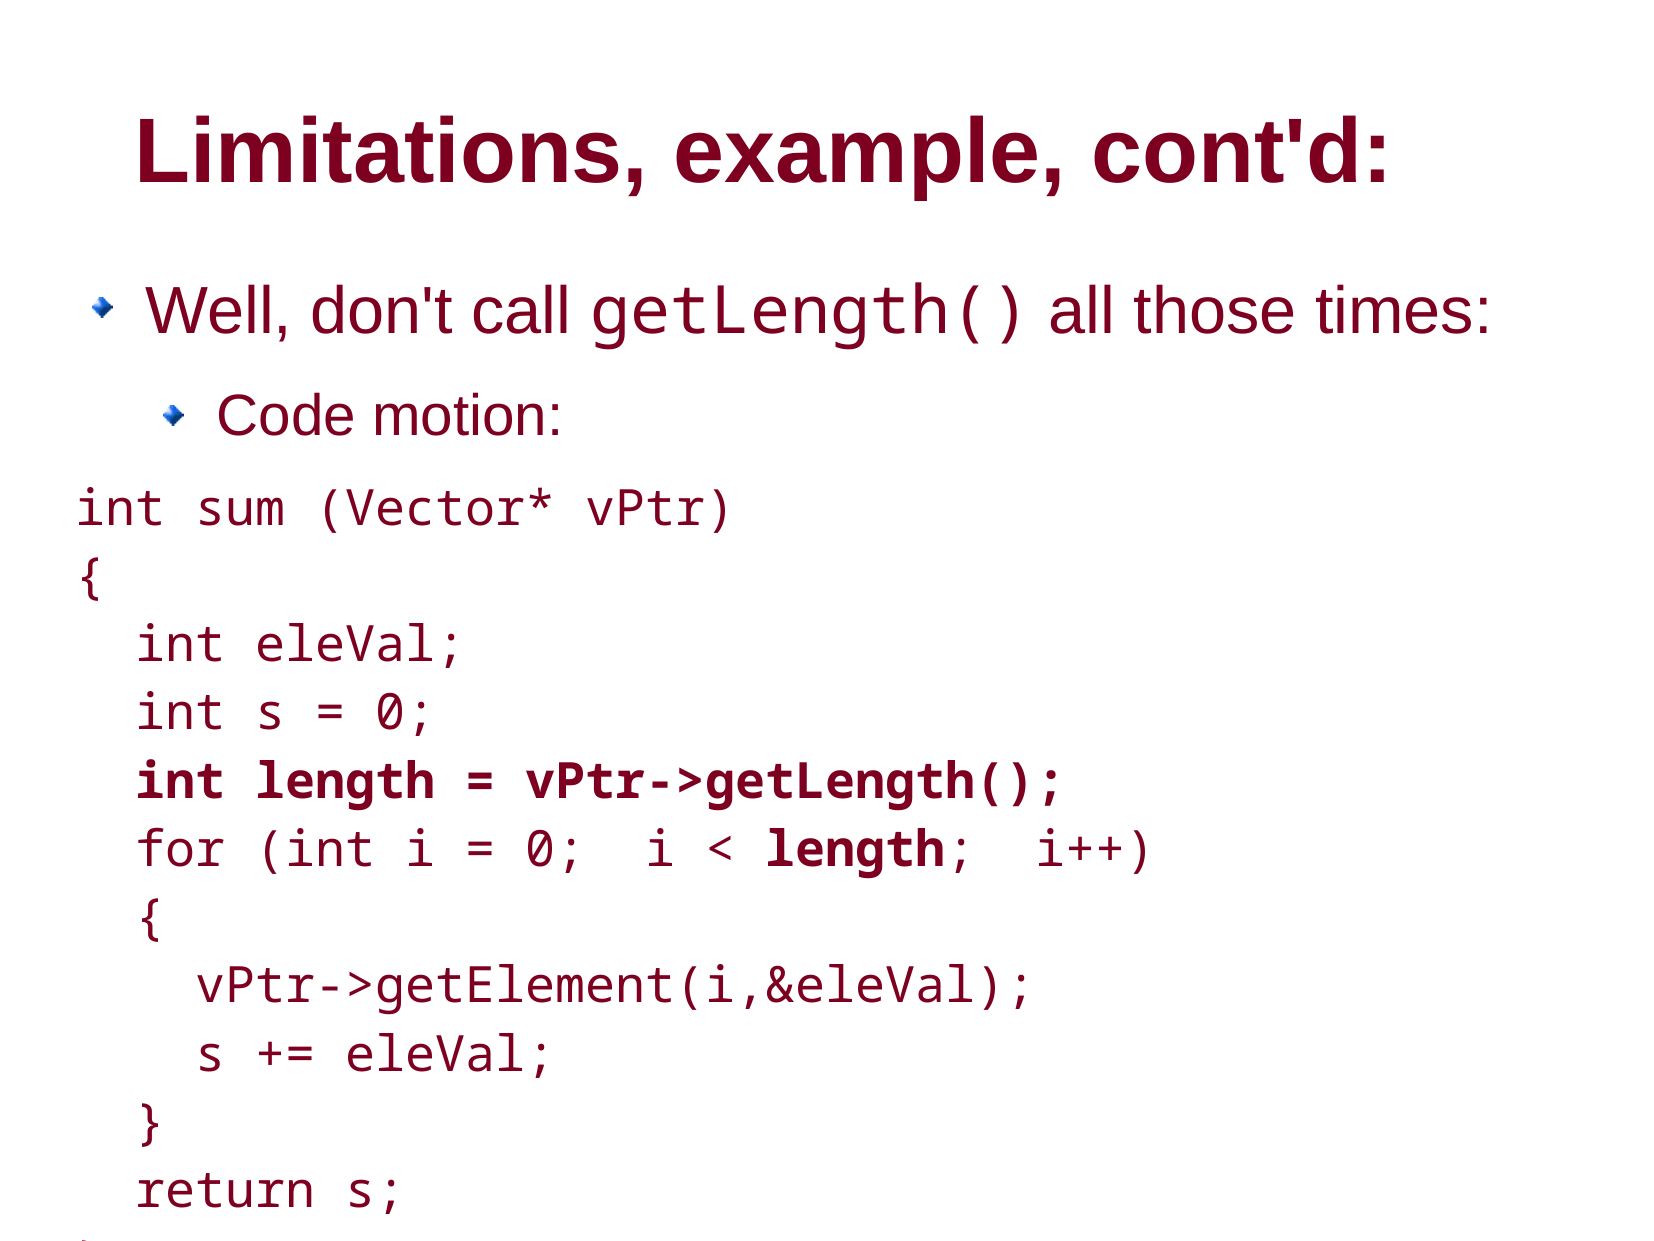

# Limitations, example, cont'd:
Well, don't call getLength() all those times:
Code motion:
int sum (Vector* vPtr)
{
 int eleVal;
 int s = 0;
 int length = vPtr->getLength();
 for (int i = 0; i < length; i++)
 {
 vPtr->getElement(i,&eleVal);
 s += eleVal;
 }
 return s;
}